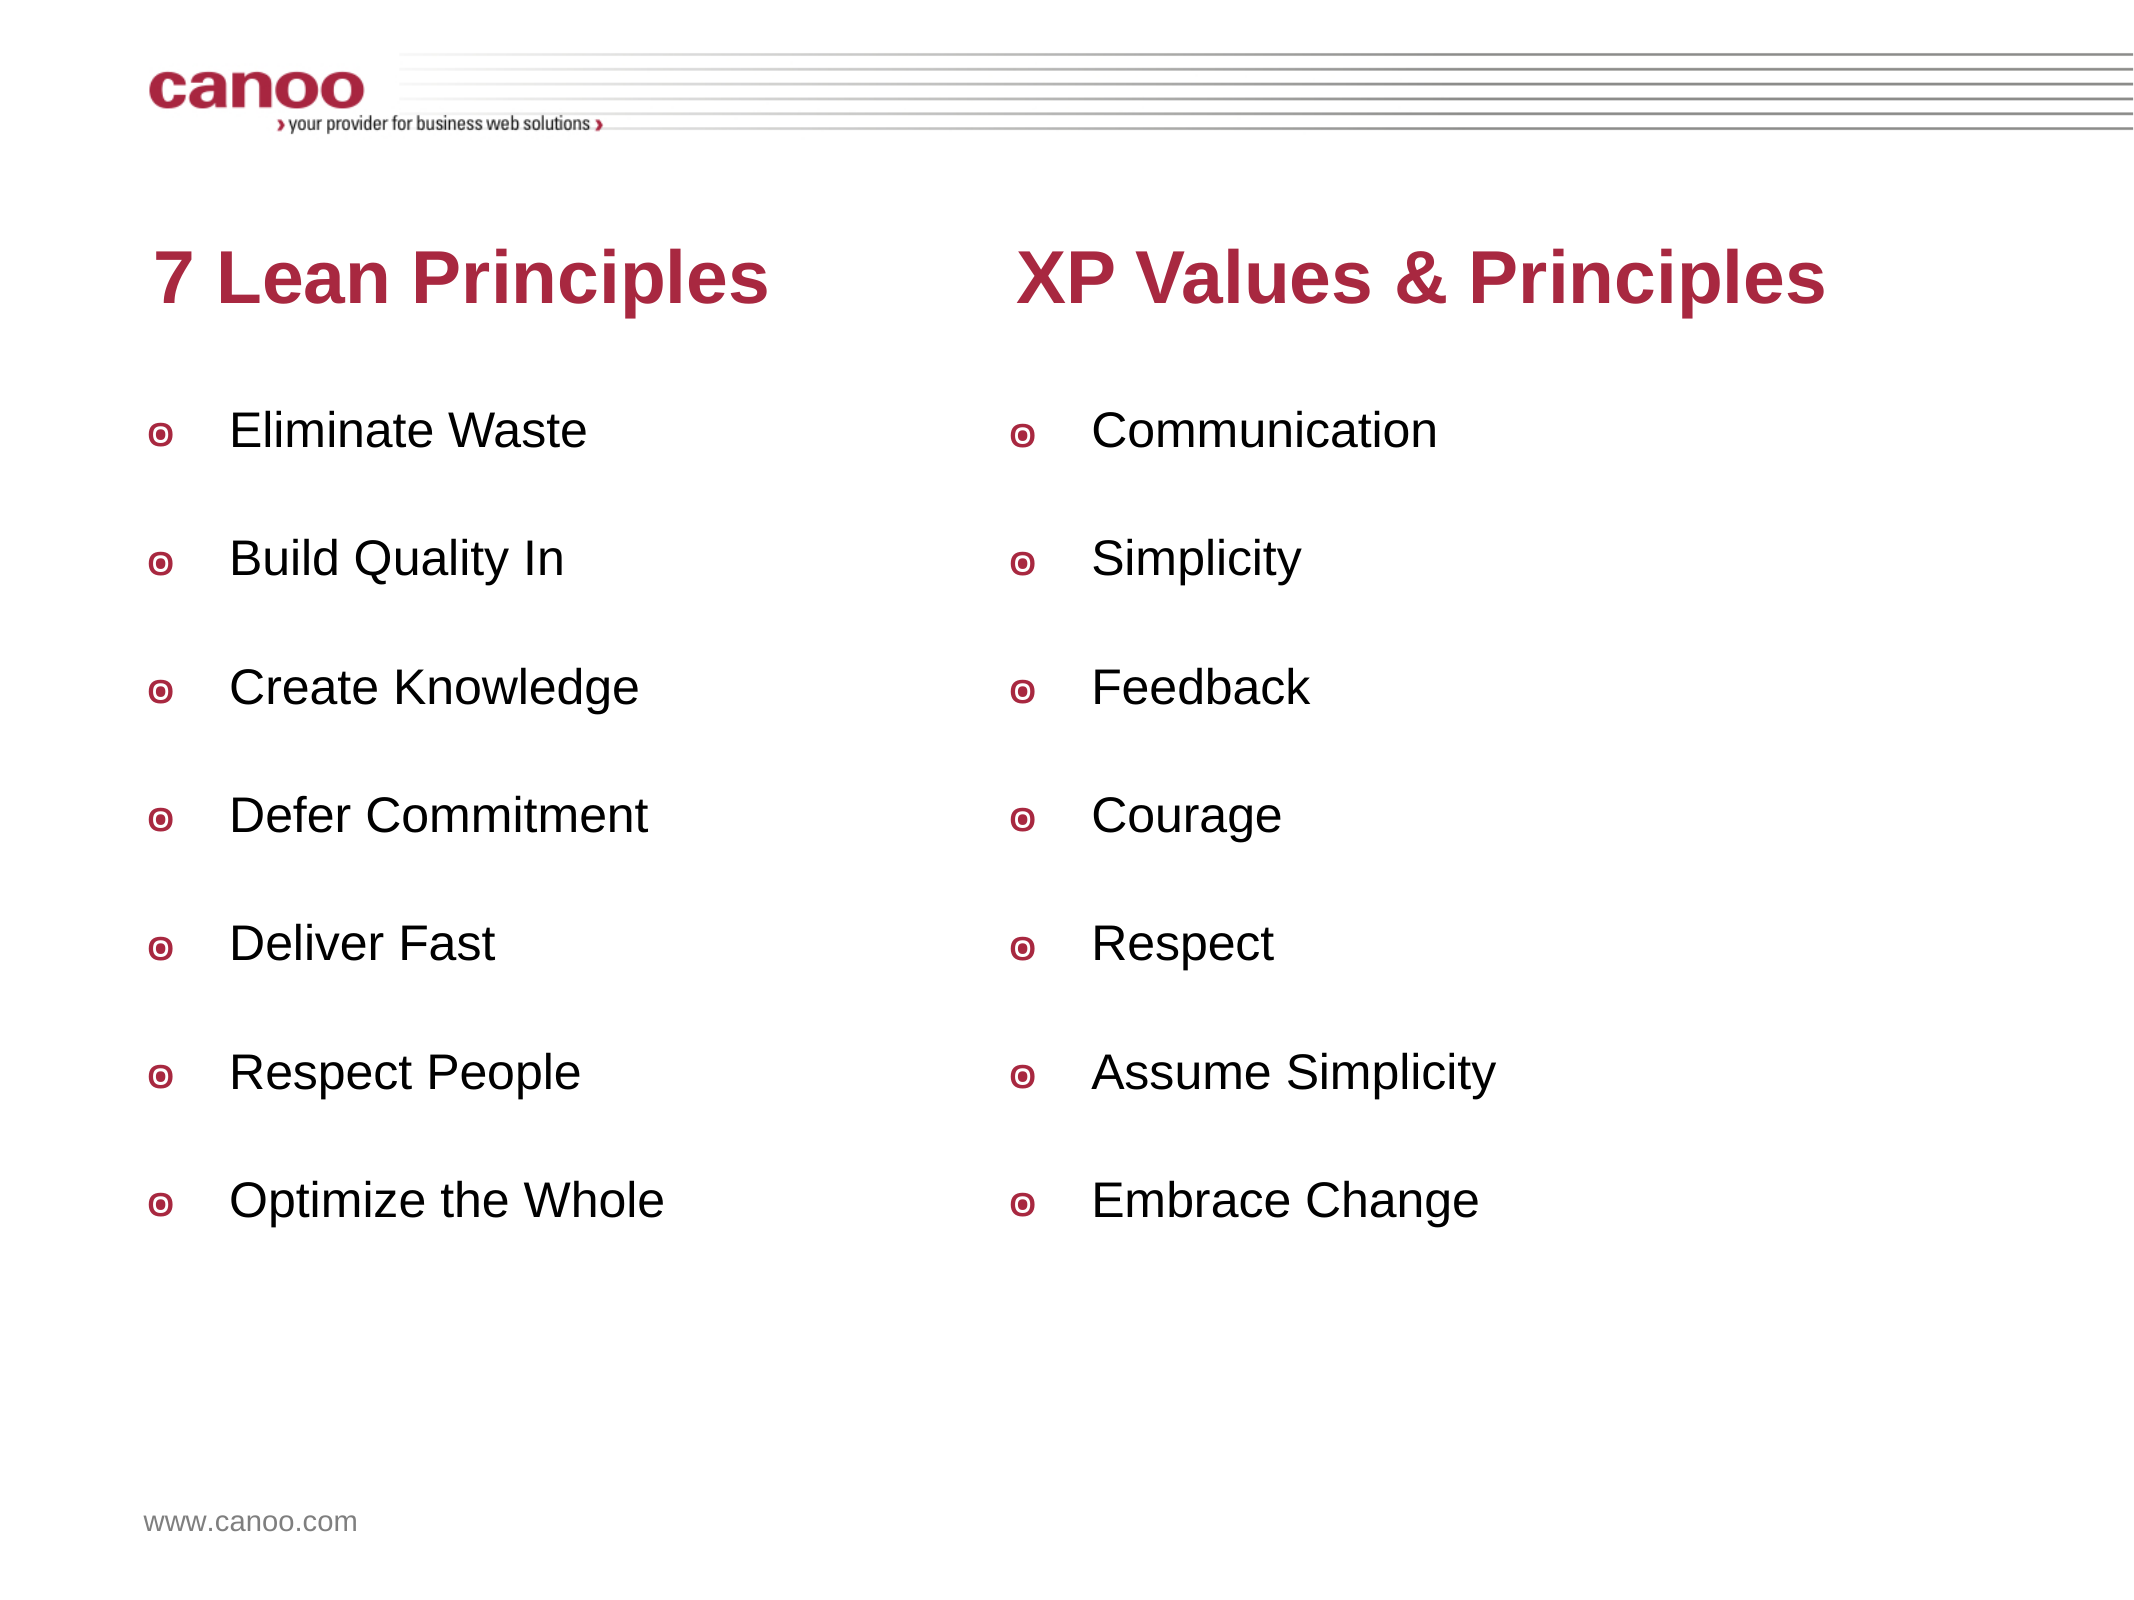

# 7 Lean Principles
XP Values & Principles
Eliminate Waste
Build Quality In
Create Knowledge
Defer Commitment
Deliver Fast
Respect People
Optimize the Whole
Communication
Simplicity
Feedback
Courage
Respect
Assume Simplicity
Embrace Change